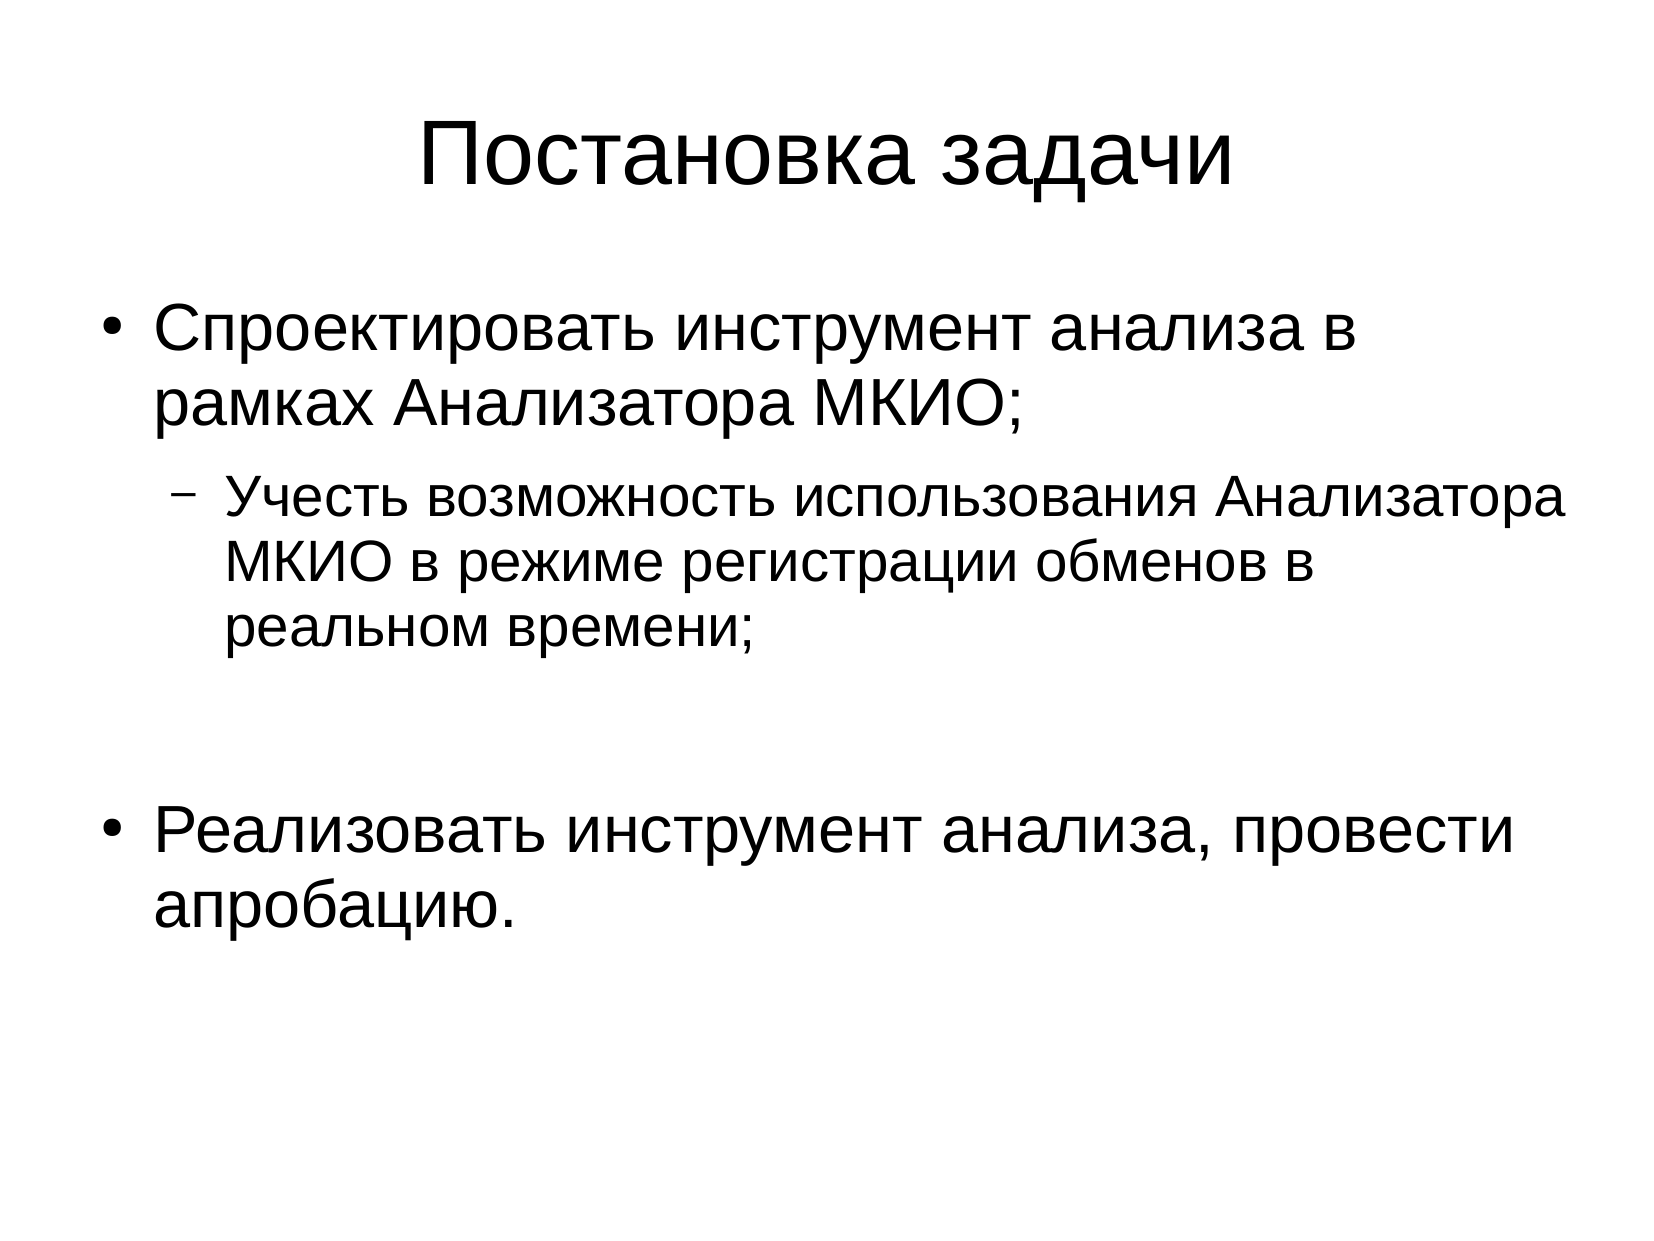

# Постановка задачи
Спроектировать инструмент анализа в рамках Анализатора МКИО;
Учесть возможность использования Анализатора МКИО в режиме регистрации обменов в реальном времени;
Реализовать инструмент анализа, провести апробацию.